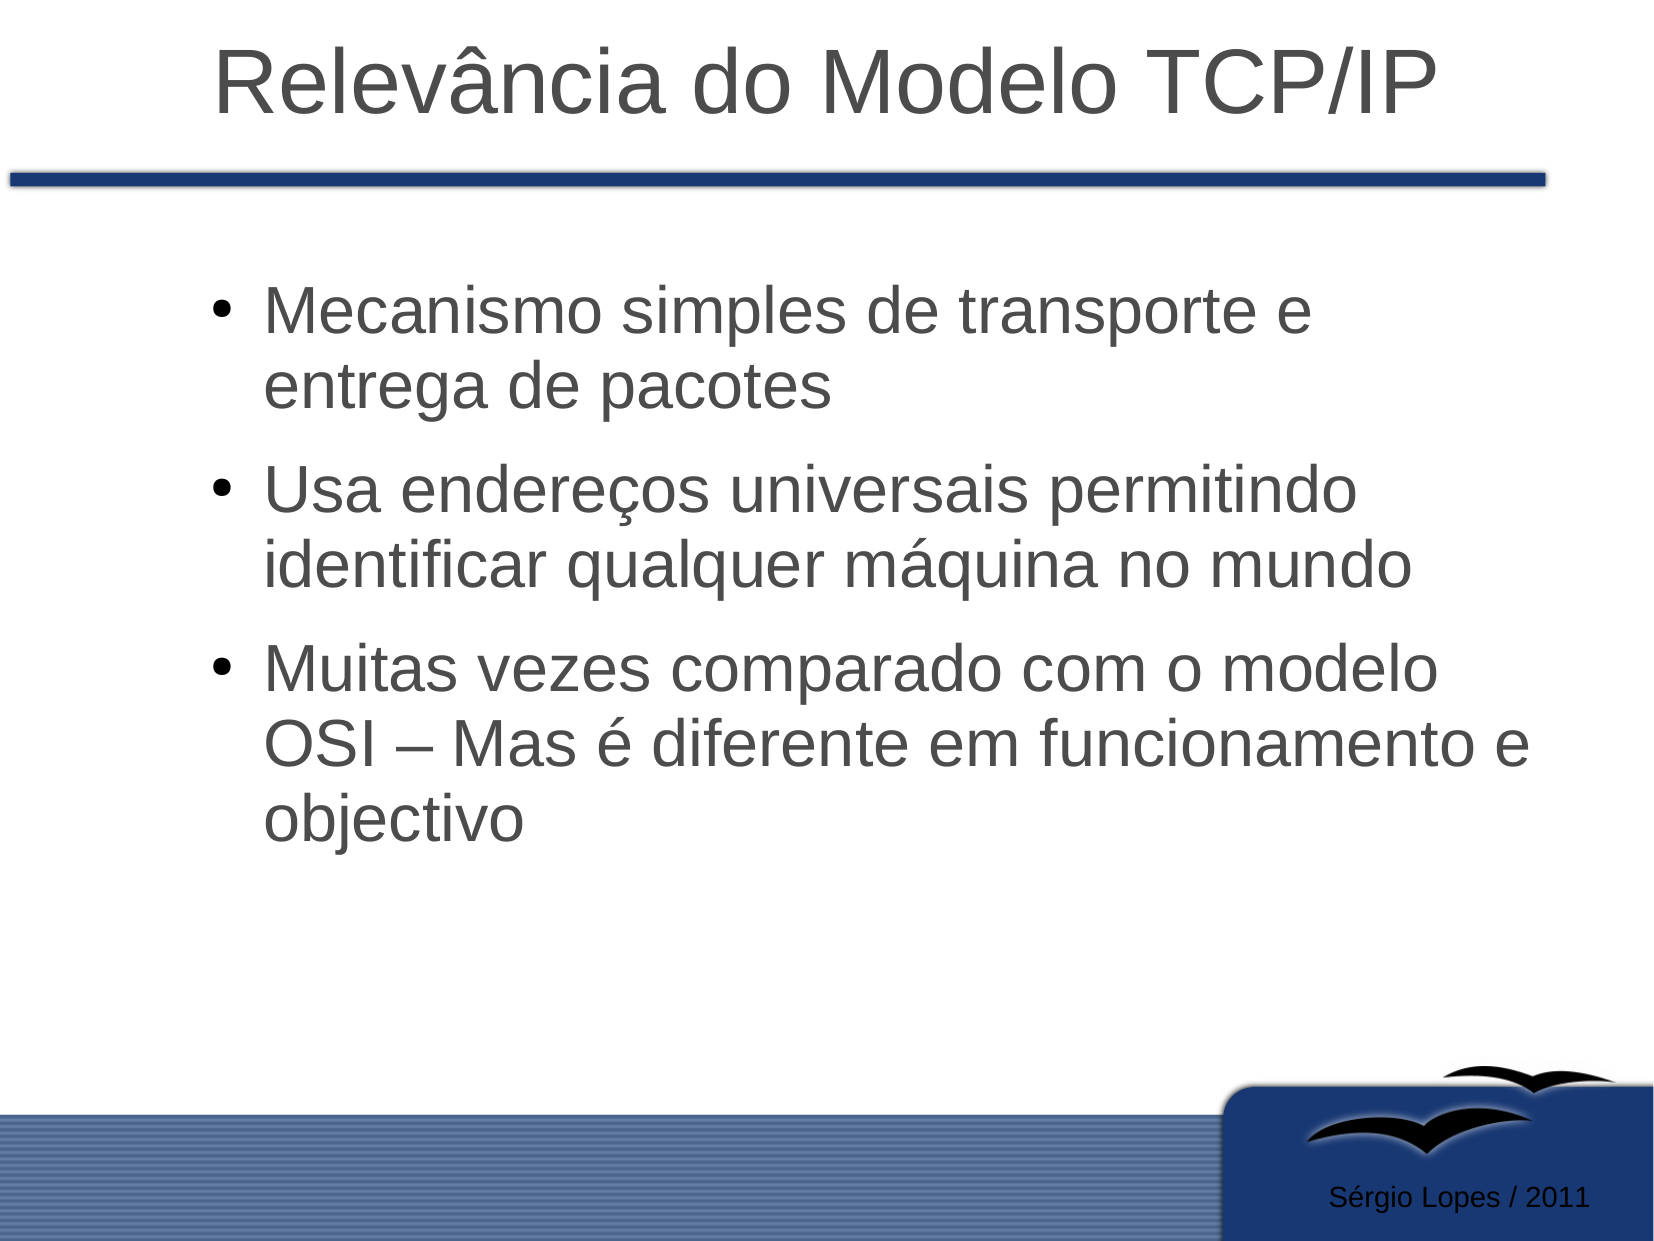

# Relevância do Modelo TCP/IP
Mecanismo simples de transporte e entrega de pacotes
Usa endereços universais permitindo identificar qualquer máquina no mundo
Muitas vezes comparado com o modelo OSI – Mas é diferente em funcionamento e objectivo
Sérgio Lopes / 2011